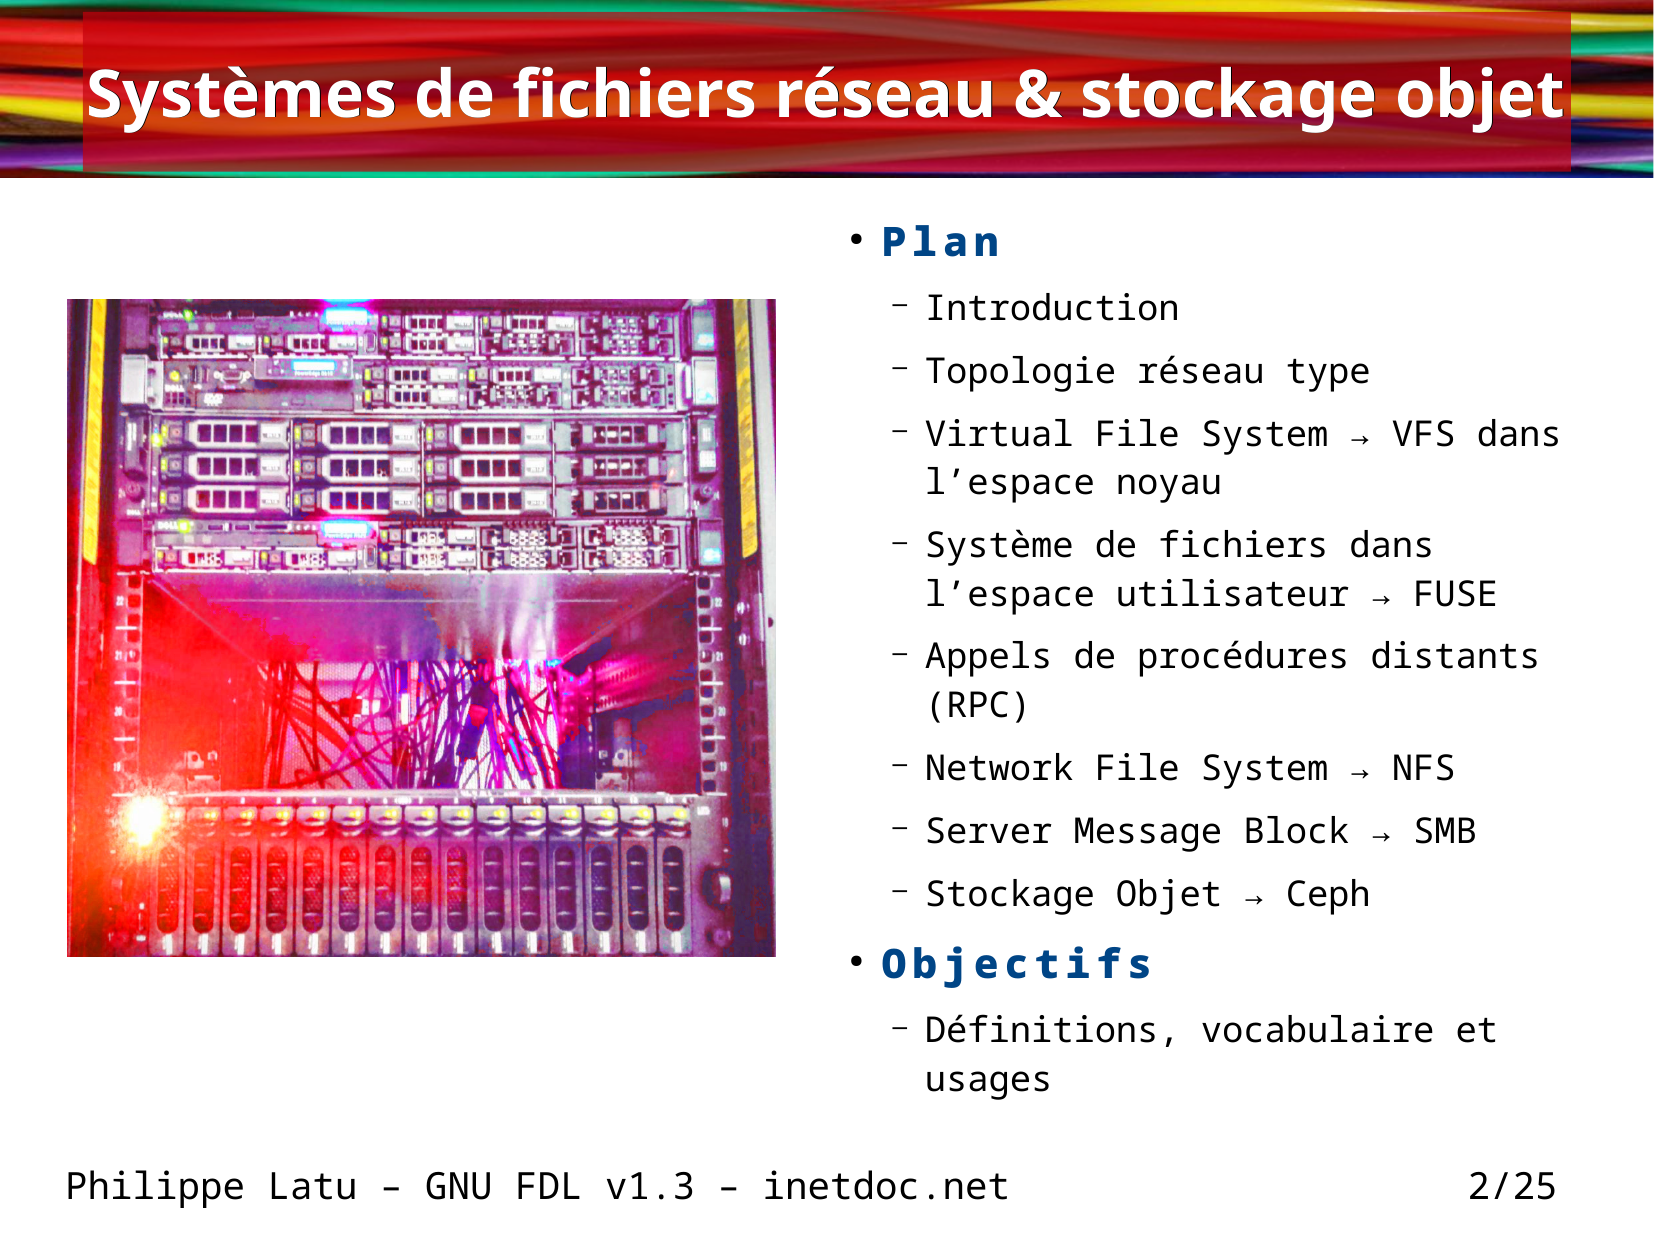

Systèmes de fichiers réseau & stockage objet
# Plan
Introduction
Topologie réseau type
Virtual File System → VFS dans l’espace noyau
Système de fichiers dans l’espace utilisateur → FUSE
Appels de procédures distants (RPC)
Network File System → NFS
Server Message Block → SMB
Stockage Objet → Ceph
Objectifs
Définitions, vocabulaire et usages
Philippe Latu – GNU FDL v1.3 – inetdoc.net							1/25